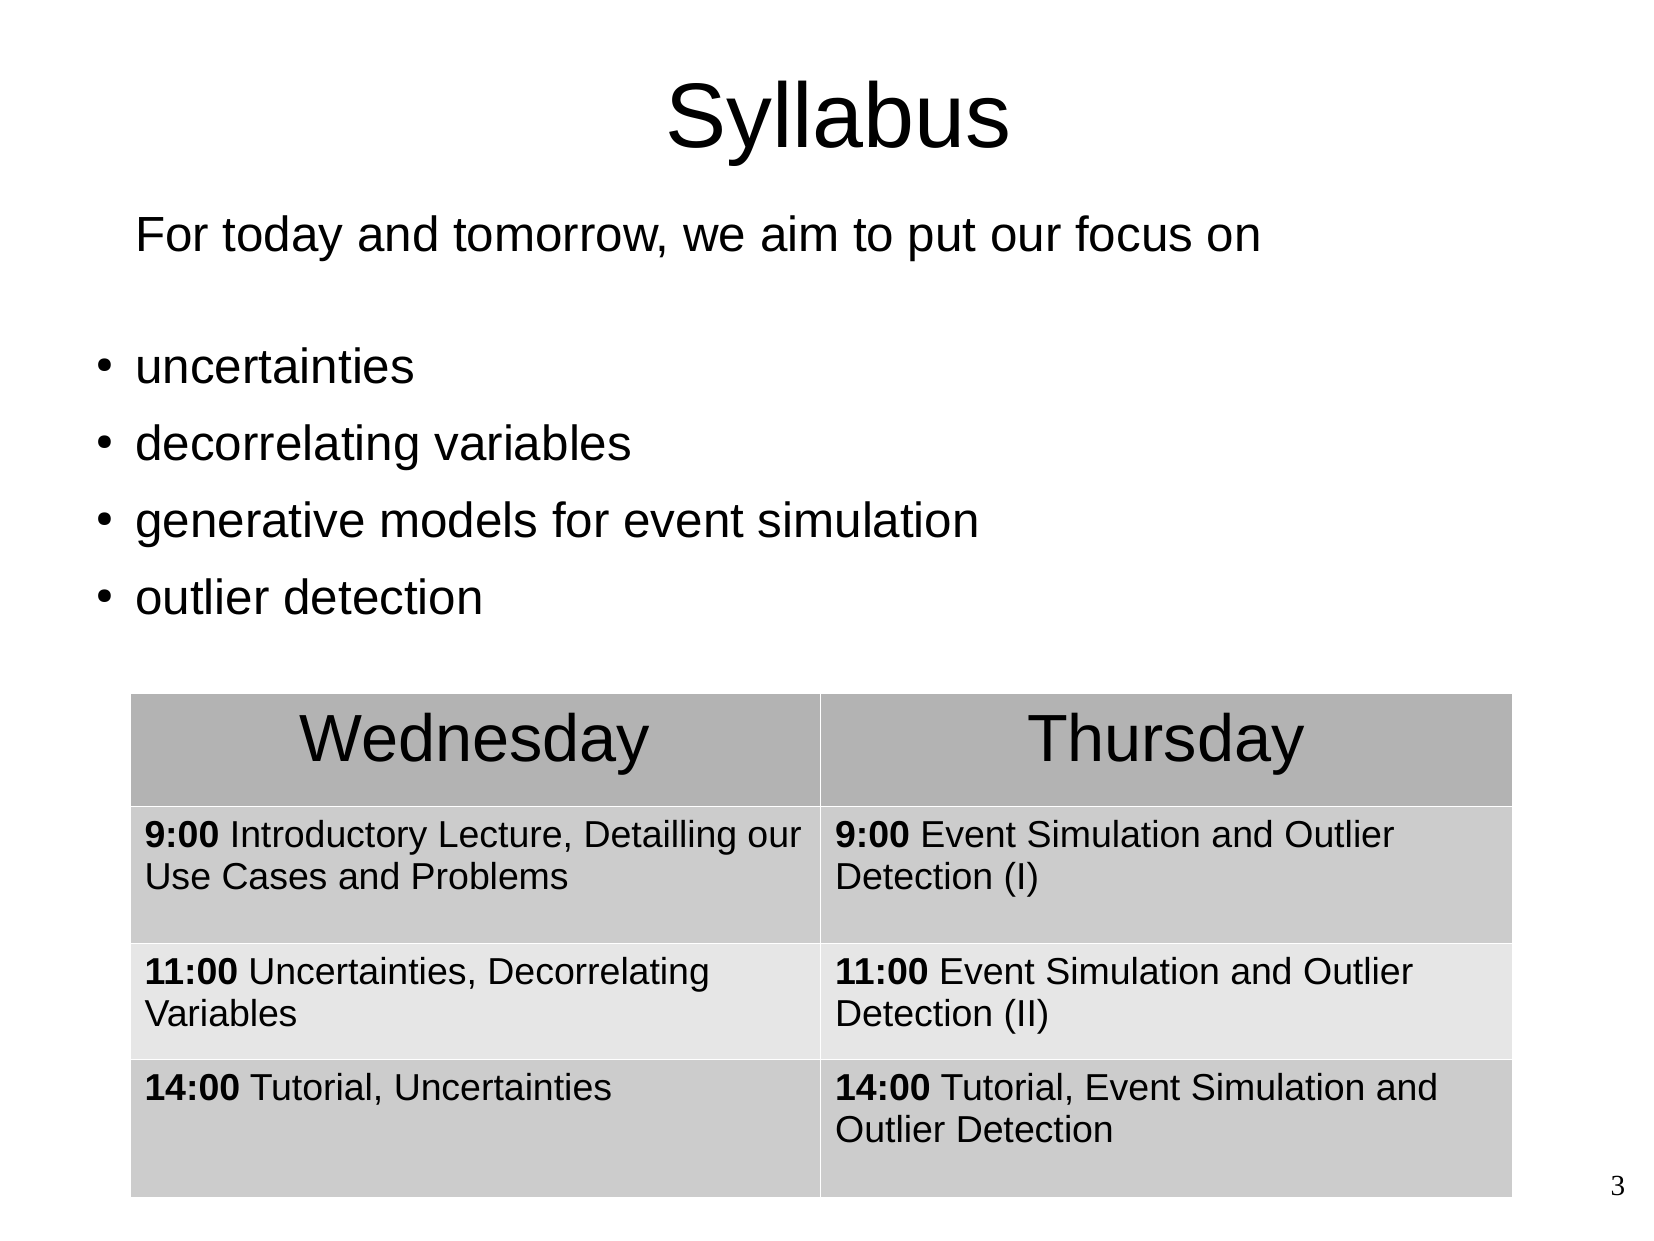

# Syllabus
For today and tomorrow, we aim to put our focus on
uncertainties
decorrelating variables
generative models for event simulation
outlier detection
| Wednesday | Thursday |
| --- | --- |
| 9:00 Introductory Lecture, Detailling our Use Cases and Problems | 9:00 Event Simulation and Outlier Detection (I) |
| 11:00 Uncertainties, Decorrelating Variables | 11:00 Event Simulation and Outlier Detection (II) |
| 14:00 Tutorial, Uncertainties | 14:00 Tutorial, Event Simulation and Outlier Detection |
3